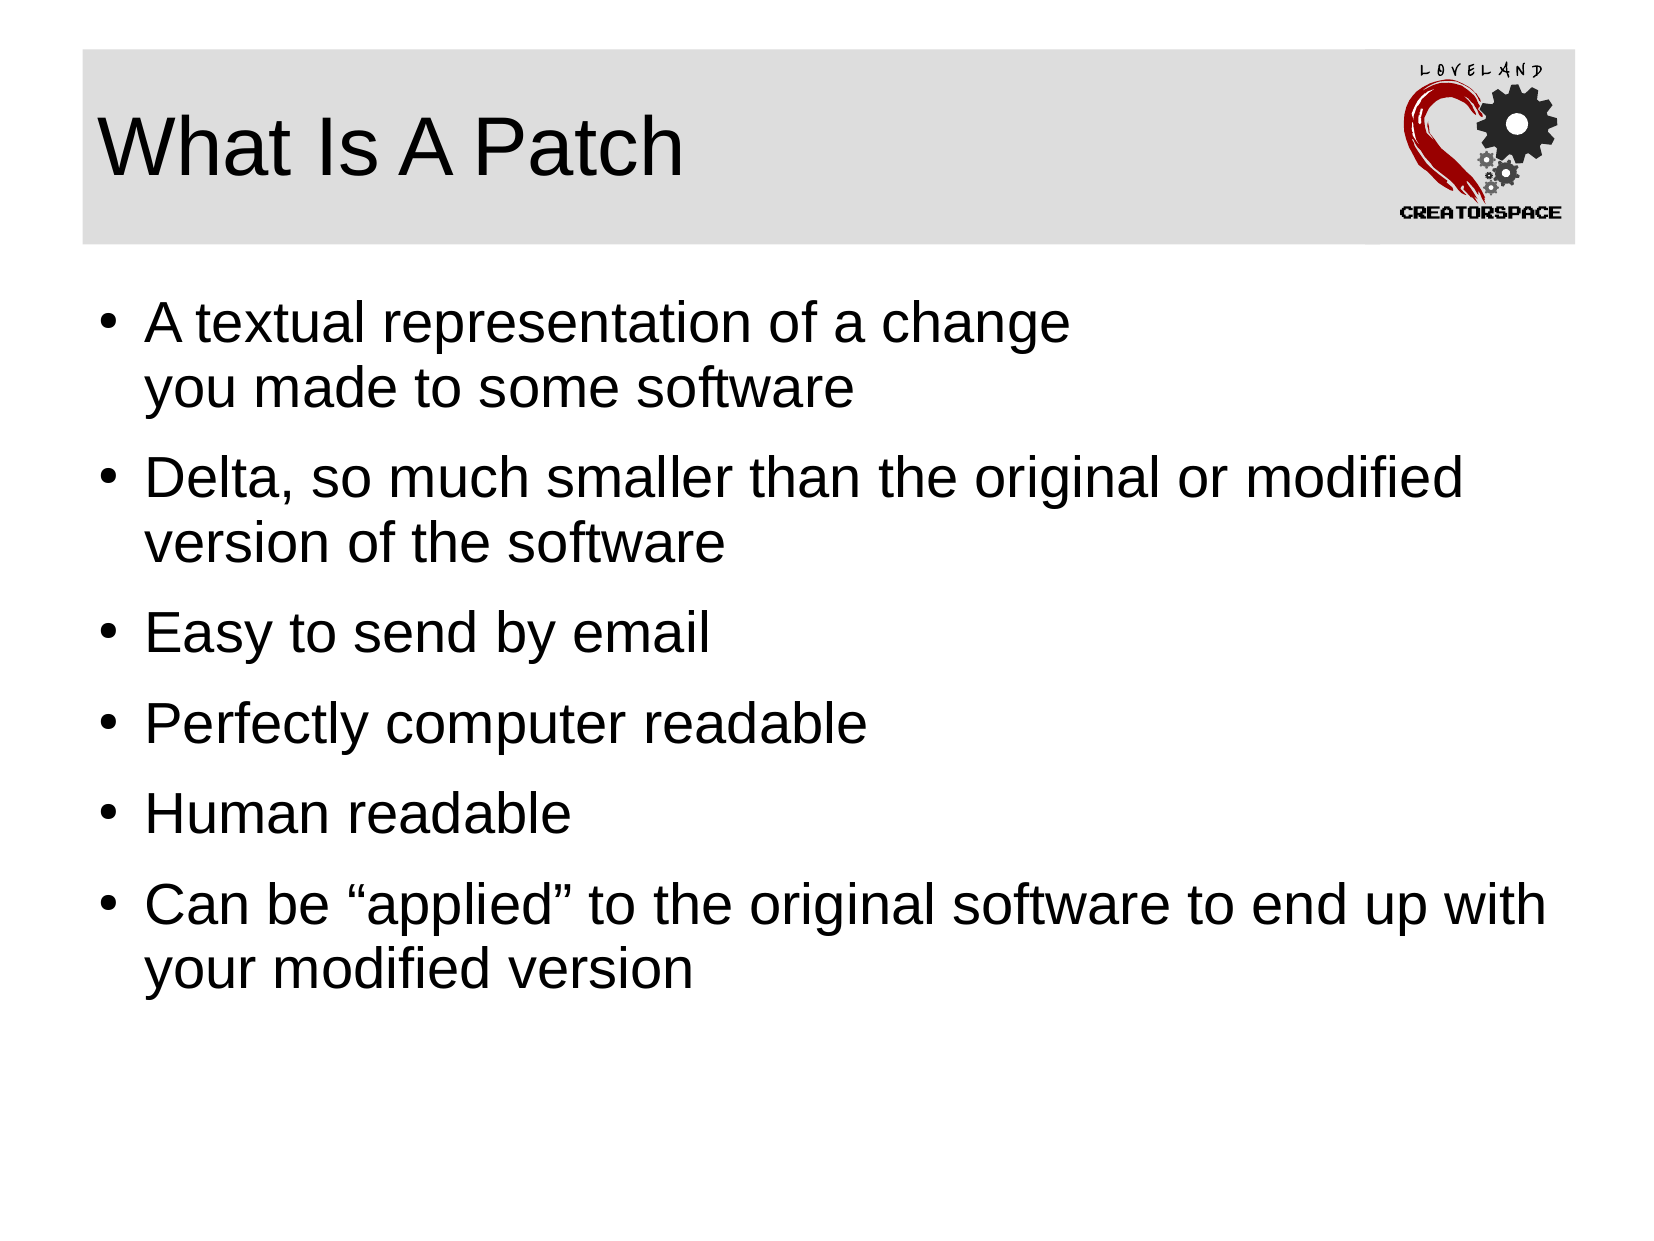

# What Is A Patch
A textual representation of a change
you made to some software
Delta, so much smaller than the original or modified version of the software
Easy to send by email
Perfectly computer readable
Human readable
Can be “applied” to the original software to end up with your modified version